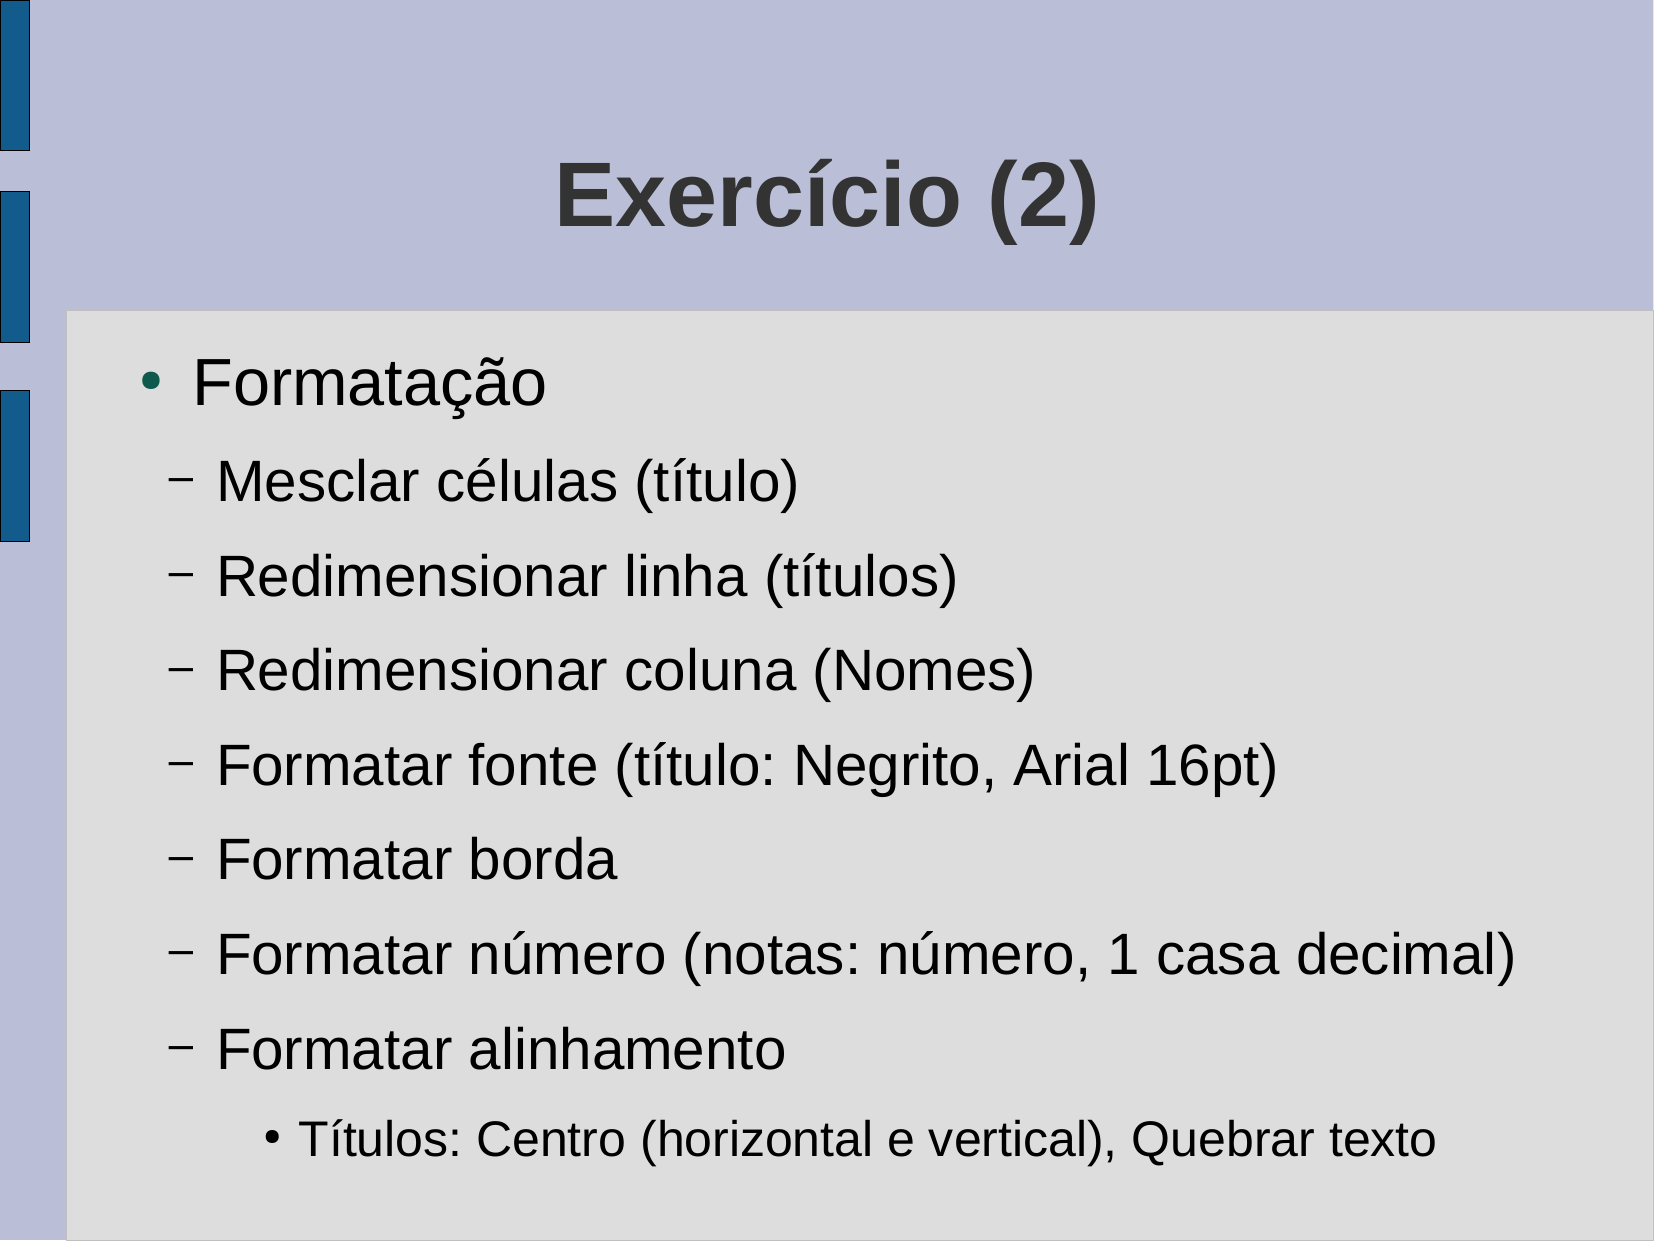

# Exercício (2)
Formatação
Mesclar células (título)
Redimensionar linha (títulos)
Redimensionar coluna (Nomes)
Formatar fonte (título: Negrito, Arial 16pt)
Formatar borda
Formatar número (notas: número, 1 casa decimal)
Formatar alinhamento
Títulos: Centro (horizontal e vertical), Quebrar texto